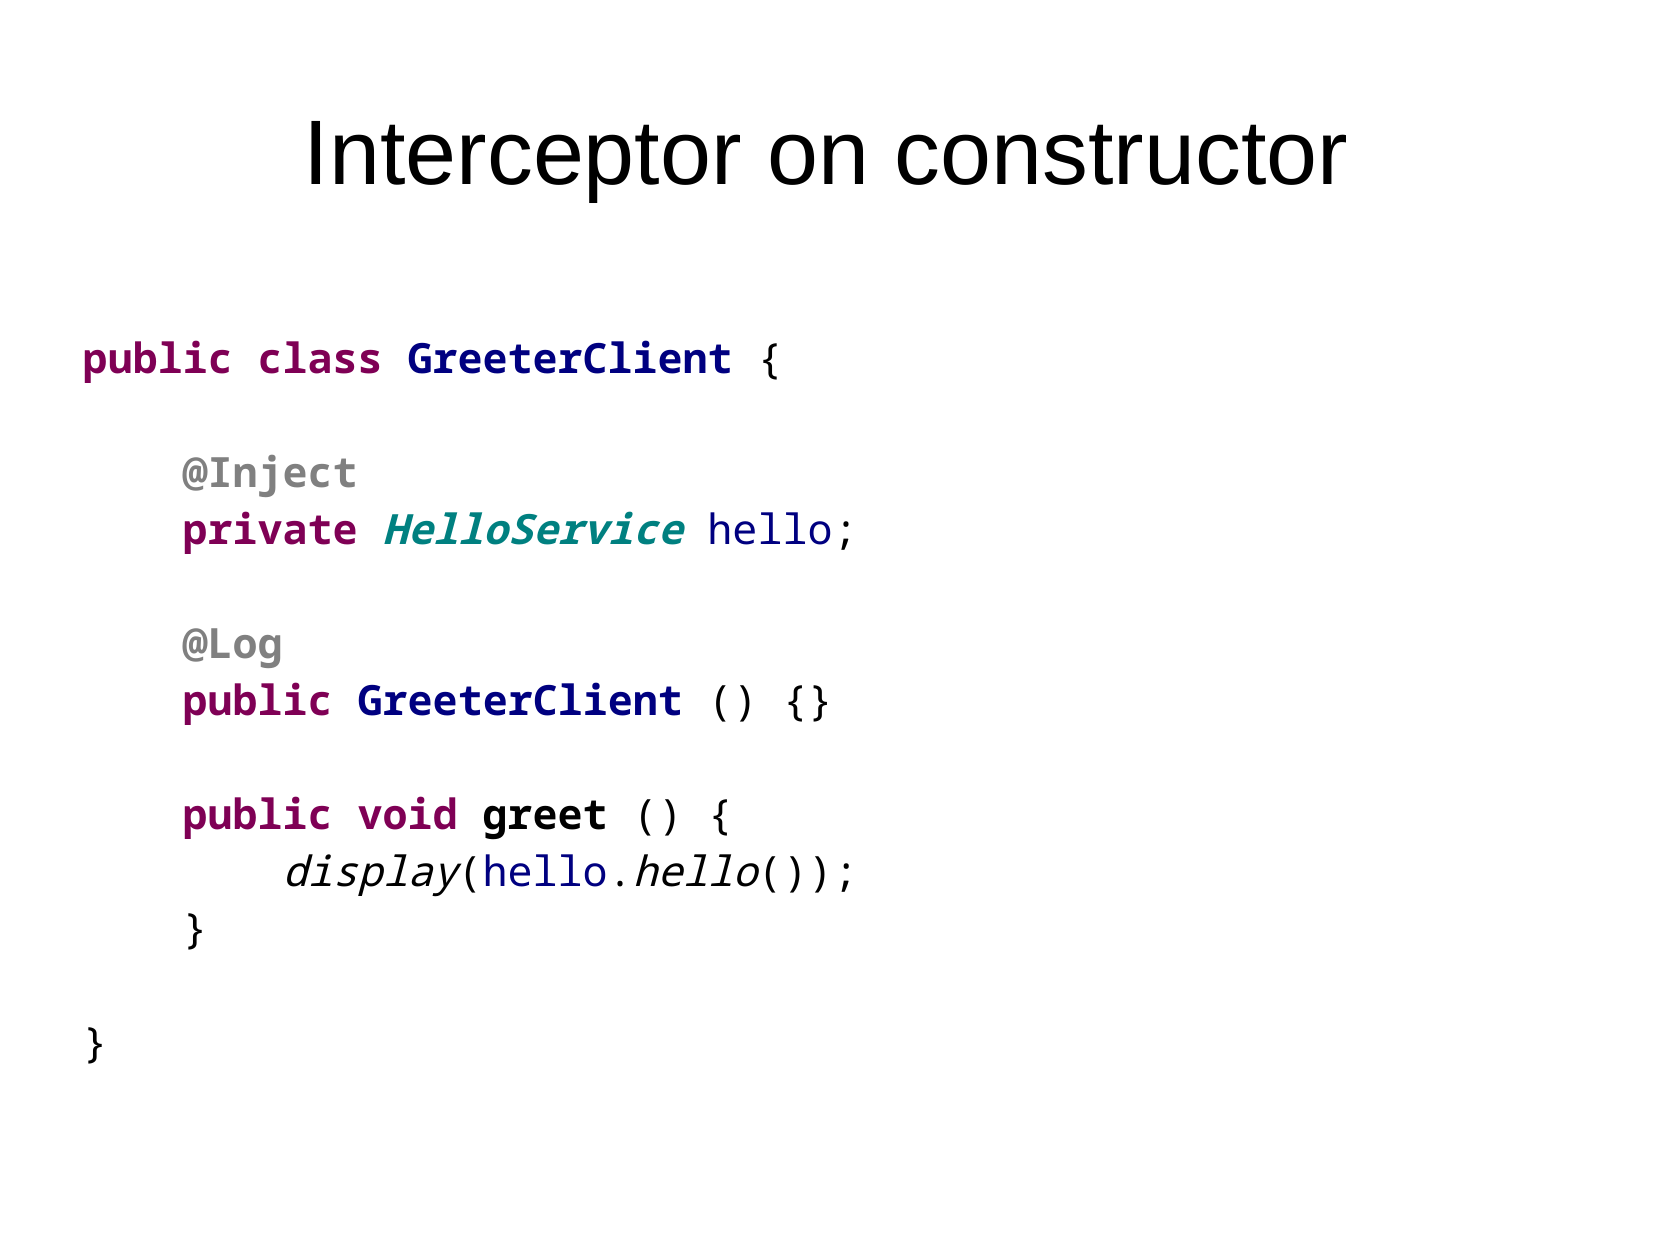

# Interceptor on constructor
public class GreeterClient {
 @Inject
 private HelloService hello;
 @Log
 public GreeterClient () {}
 public void greet () {
 display(hello.hello());
 }
}